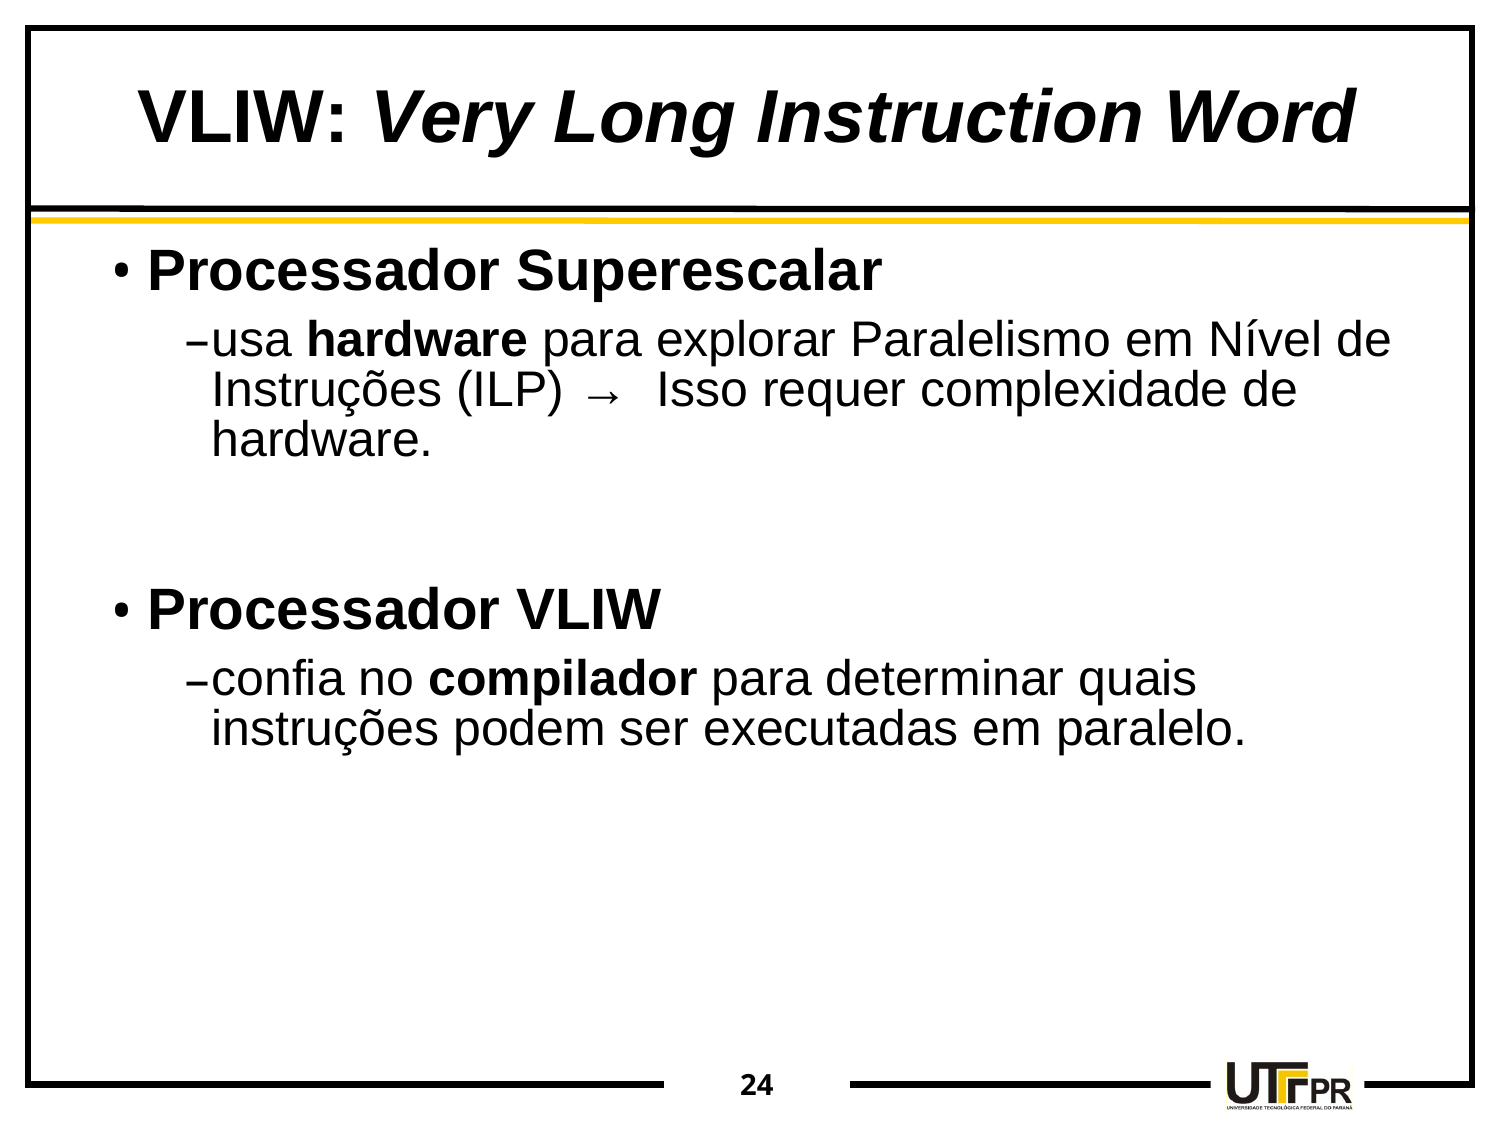

# VLIW: Very Long Instruction Word
Processador Superescalar
usa hardware para explorar Paralelismo em Nível de Instruções (ILP) → Isso requer complexidade de hardware.
Processador VLIW
confia no compilador para determinar quais instruções podem ser executadas em paralelo.